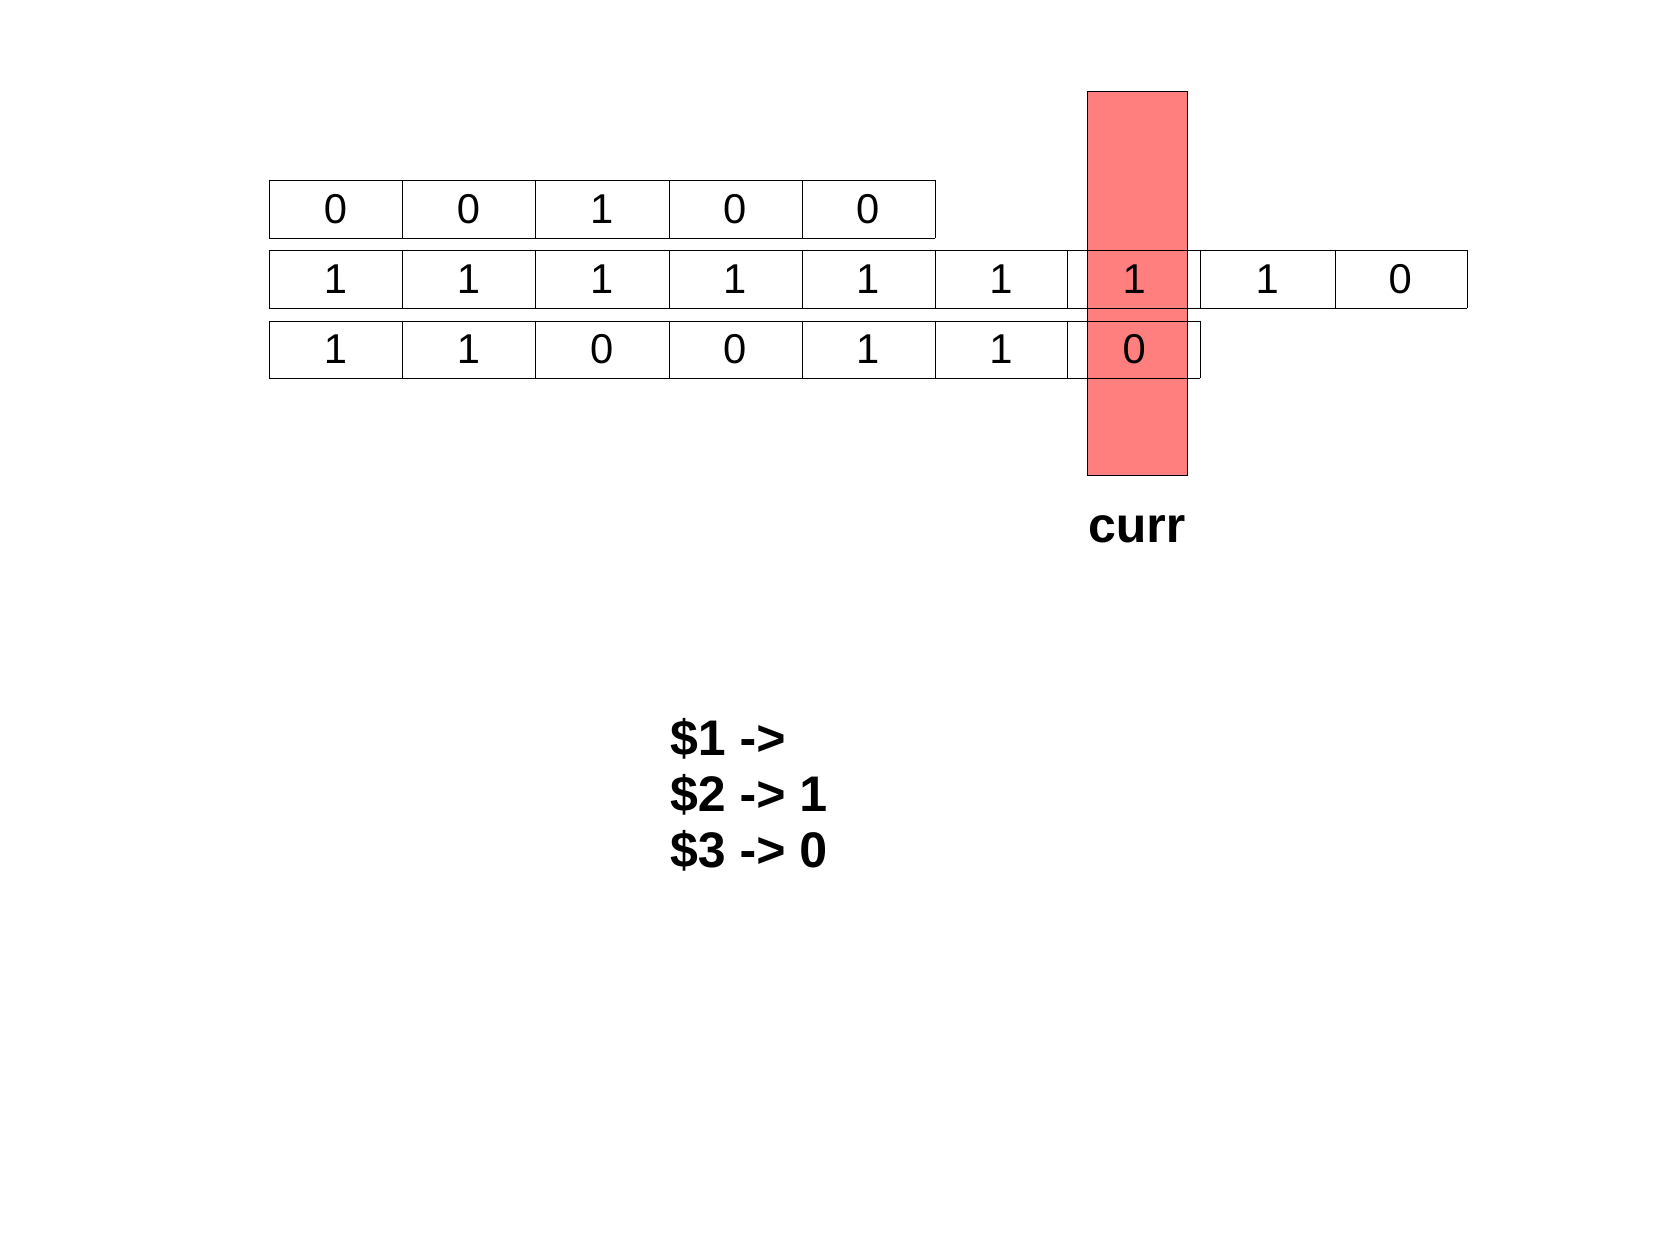

curr
$1 ->
$2 -> 1
$3 -> 0